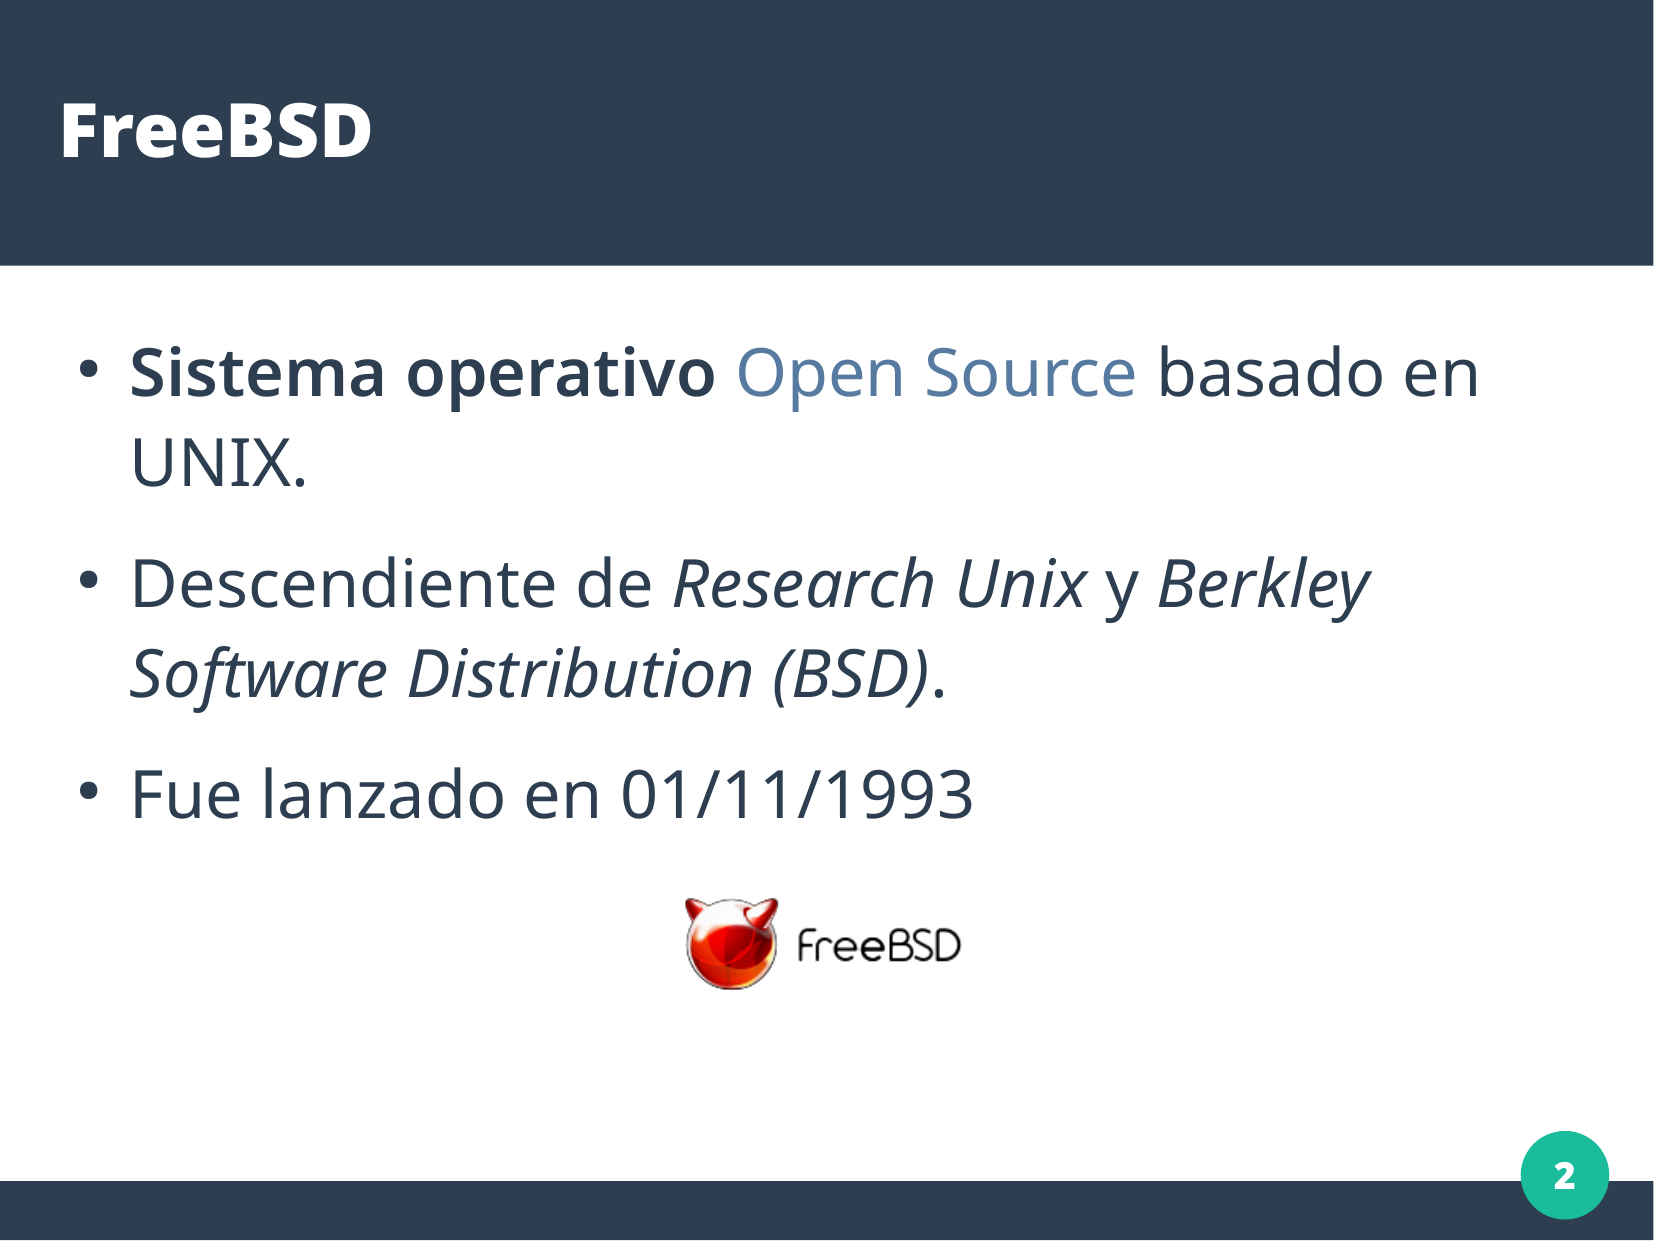

# FreeBSD
Sistema operativo Open Source basado en UNIX.
Descendiente de Research Unix y Berkley Software Distribution (BSD).
Fue lanzado en 01/11/1993
2